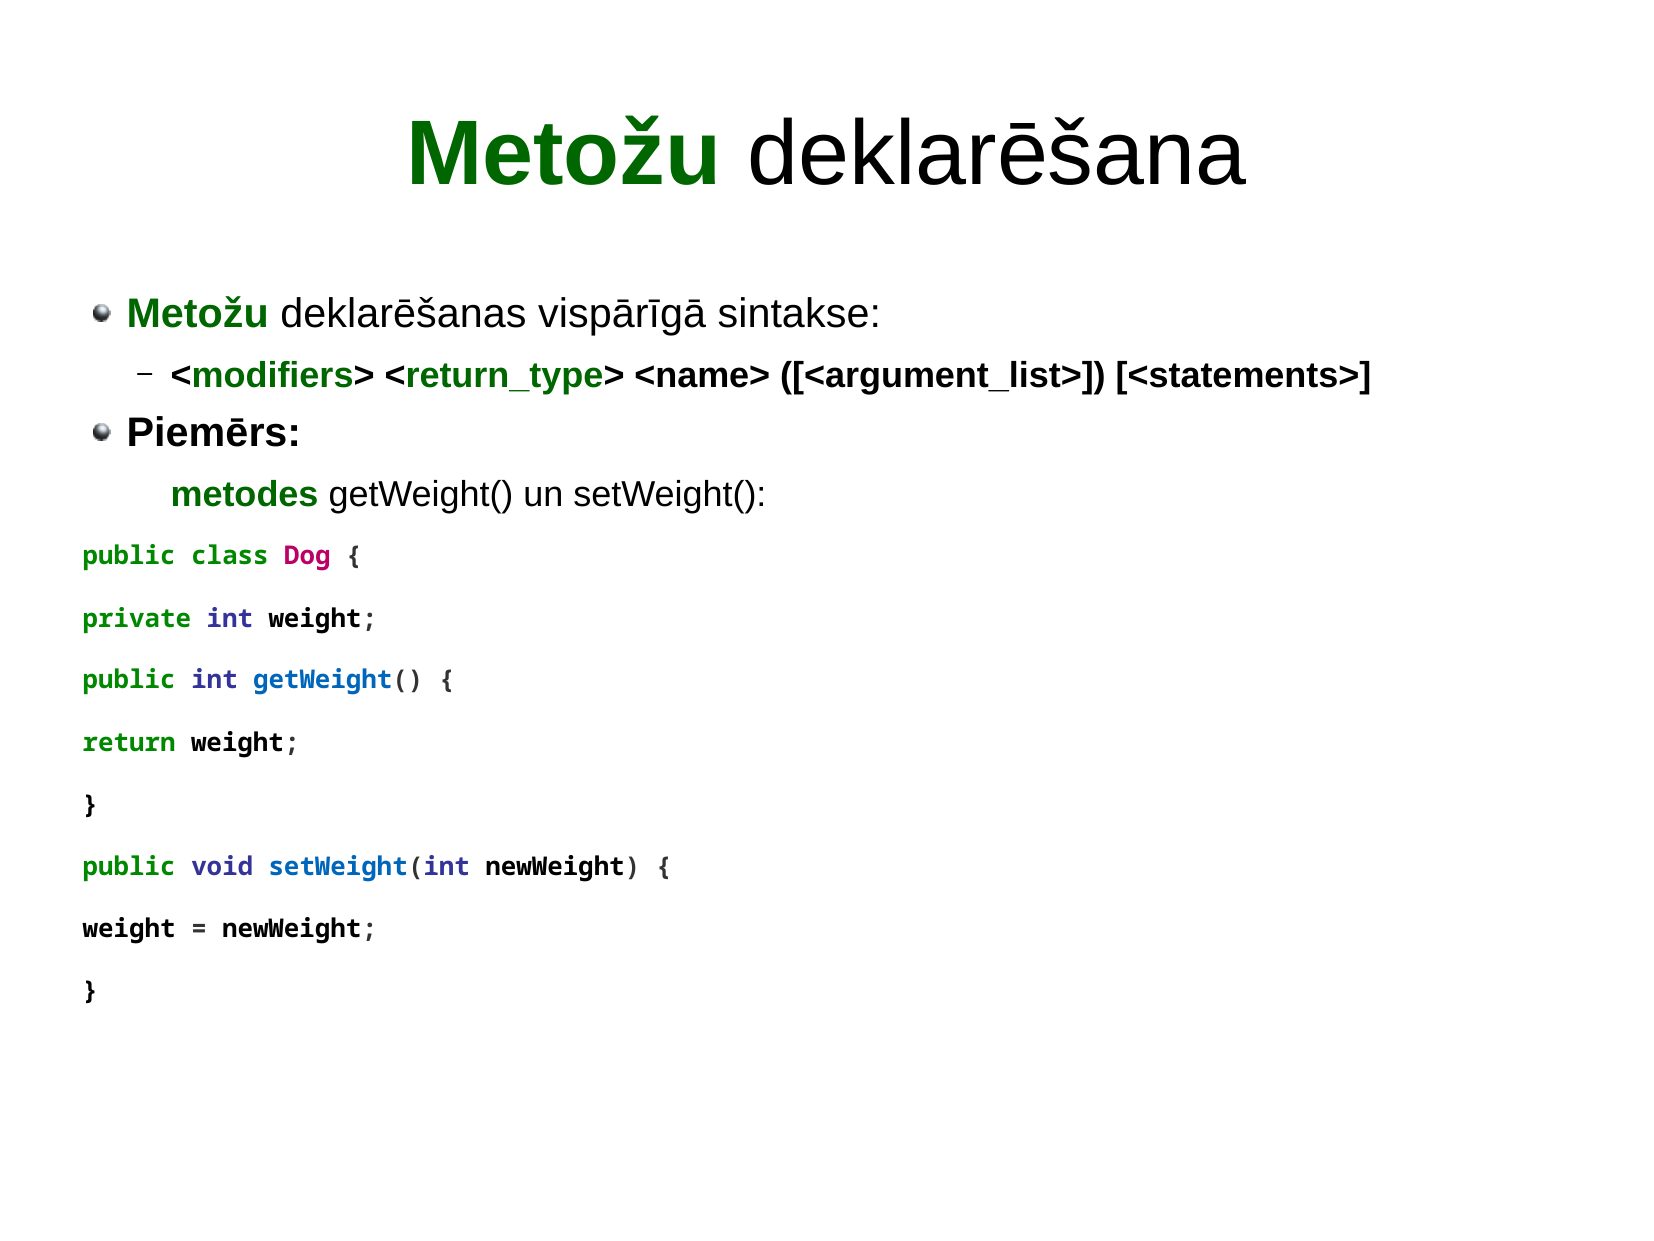

# Metožu deklarēšana
Metožu deklarēšanas vispārīgā sintakse:
<modifiers> <return_type> <name> ([<argument_list>]) [<statements>]
Piemērs:
metodes getWeight() un setWeight():
public class Dog {
private int weight;
public int getWeight() {
return weight;
}
public void setWeight(int newWeight) {
weight = newWeight;
}